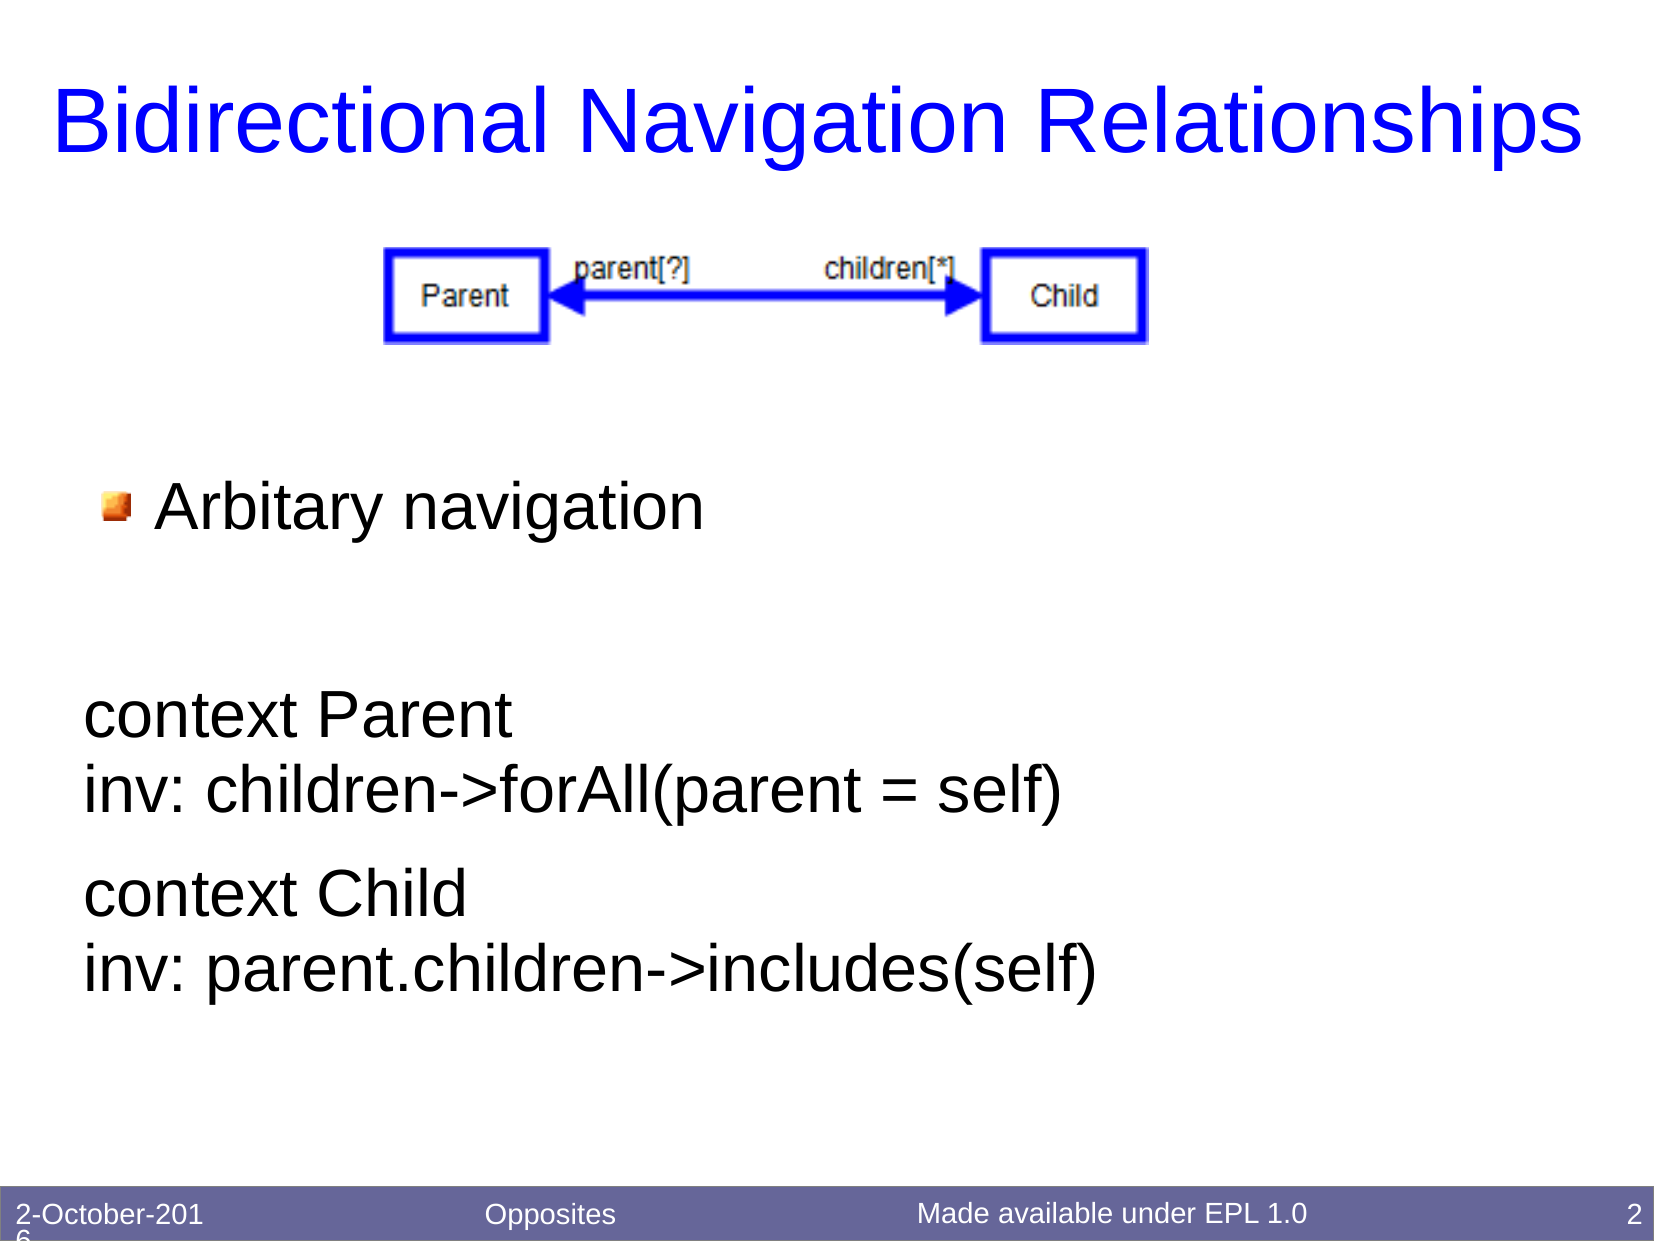

# Bidirectional Navigation Relationships
Arbitary navigation
context Parent
inv: children->forAll(parent = self)
context Child
inv: parent.children->includes(self)
2-October-2016
Opposites
2